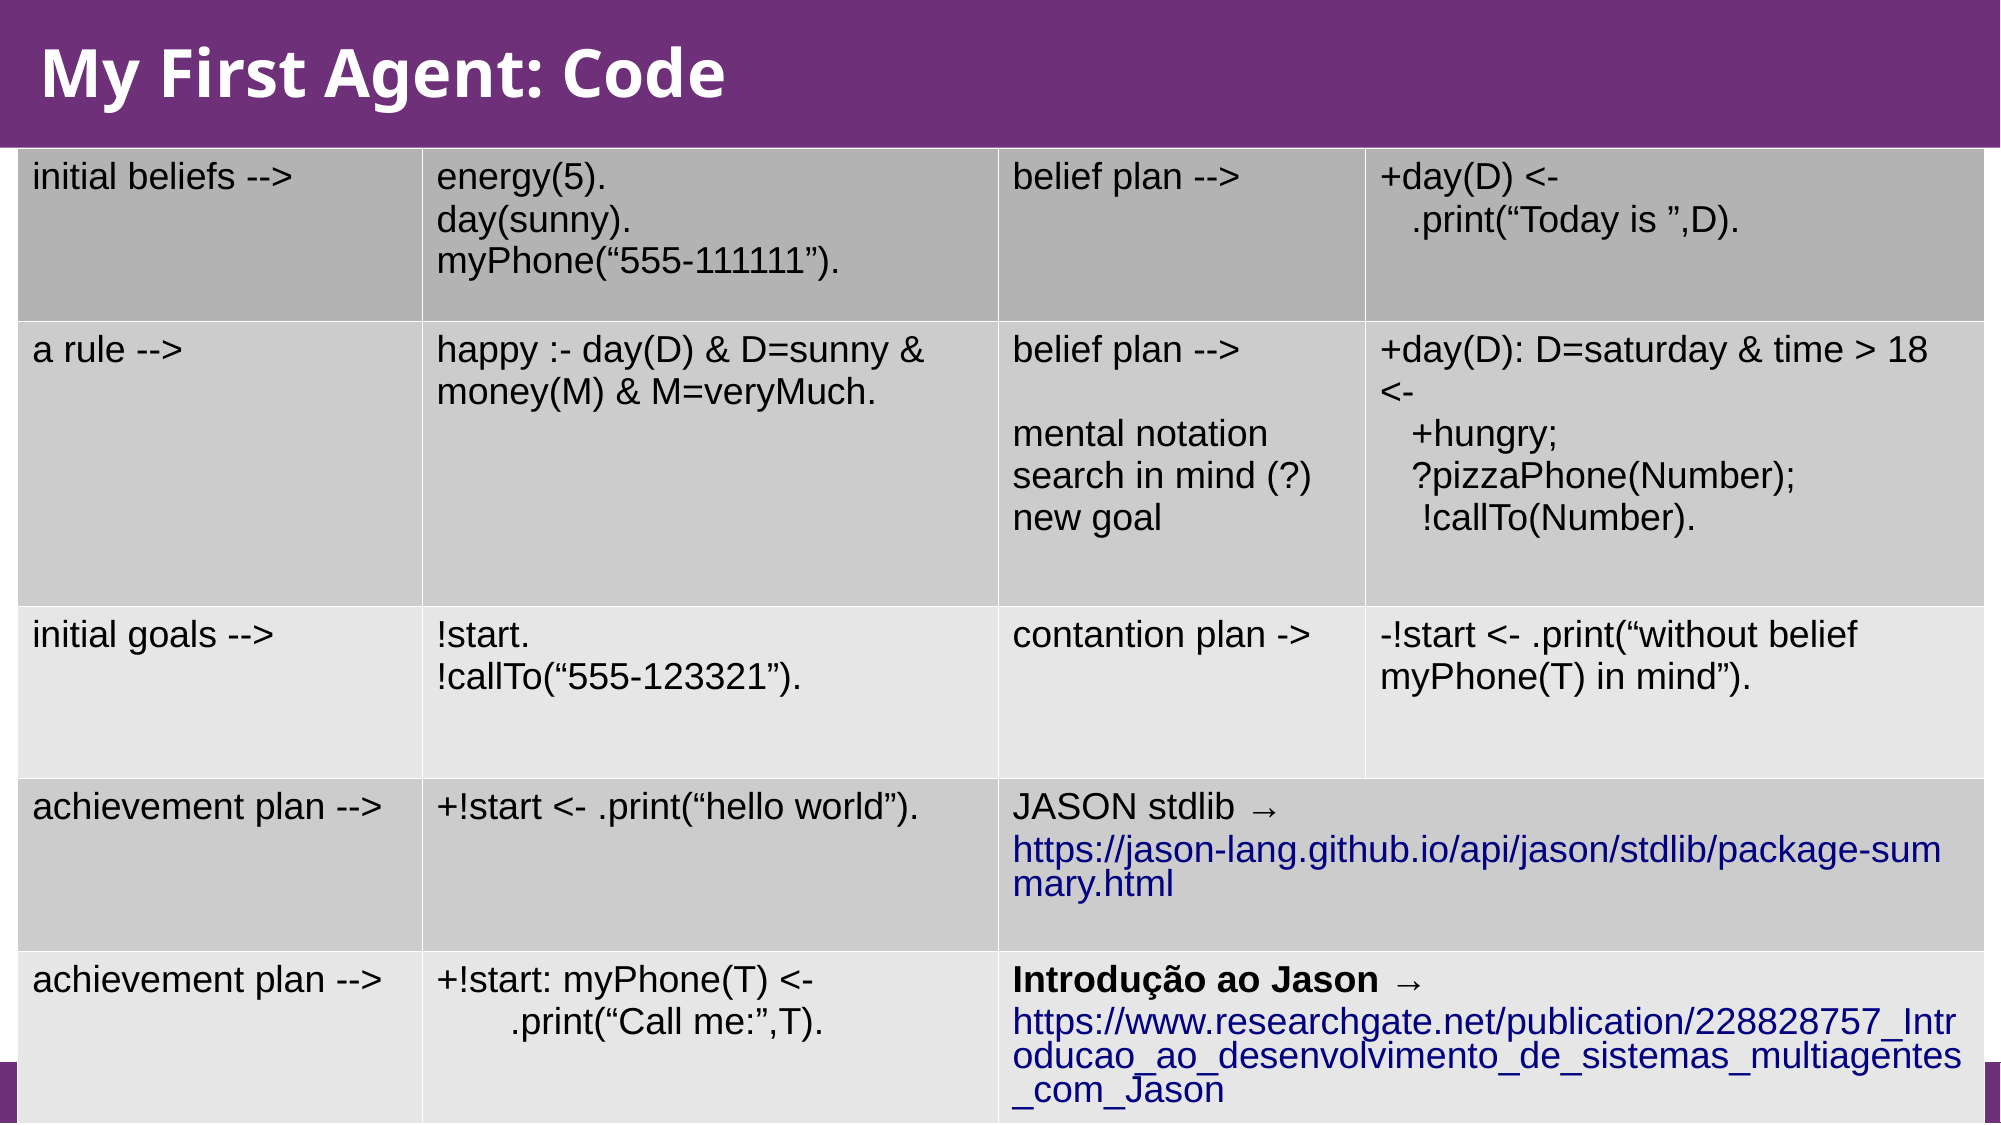

My First Agent: Code
| initial beliefs --> | energy(5). day(sunny). myPhone(“555-111111”). | belief plan --> | +day(D) <- .print(“Today is ”,D). |
| --- | --- | --- | --- |
| a rule --> | happy :- day(D) & D=sunny & money(M) & M=veryMuch. | belief plan --> mental notation search in mind (?) new goal | +day(D): D=saturday & time > 18 <- +hungry; ?pizzaPhone(Number); !callTo(Number). |
| initial goals --> | !start. !callTo(“555-123321”). | contantion plan -> | -!start <- .print(“without belief myPhone(T) in mind”). |
| achievement plan --> | +!start <- .print(“hello world”). | JASON stdlib → https://jason-lang.github.io/api/jason/stdlib/package-summary.html | |
| achievement plan --> | +!start: myPhone(T) <- .print(“Call me:”,T). | Introdução ao Jason → https://www.researchgate.net/publication/228828757\_Introducao\_ao\_desenvolvimento\_de\_sistemas\_multiagentes\_com\_Jason | |